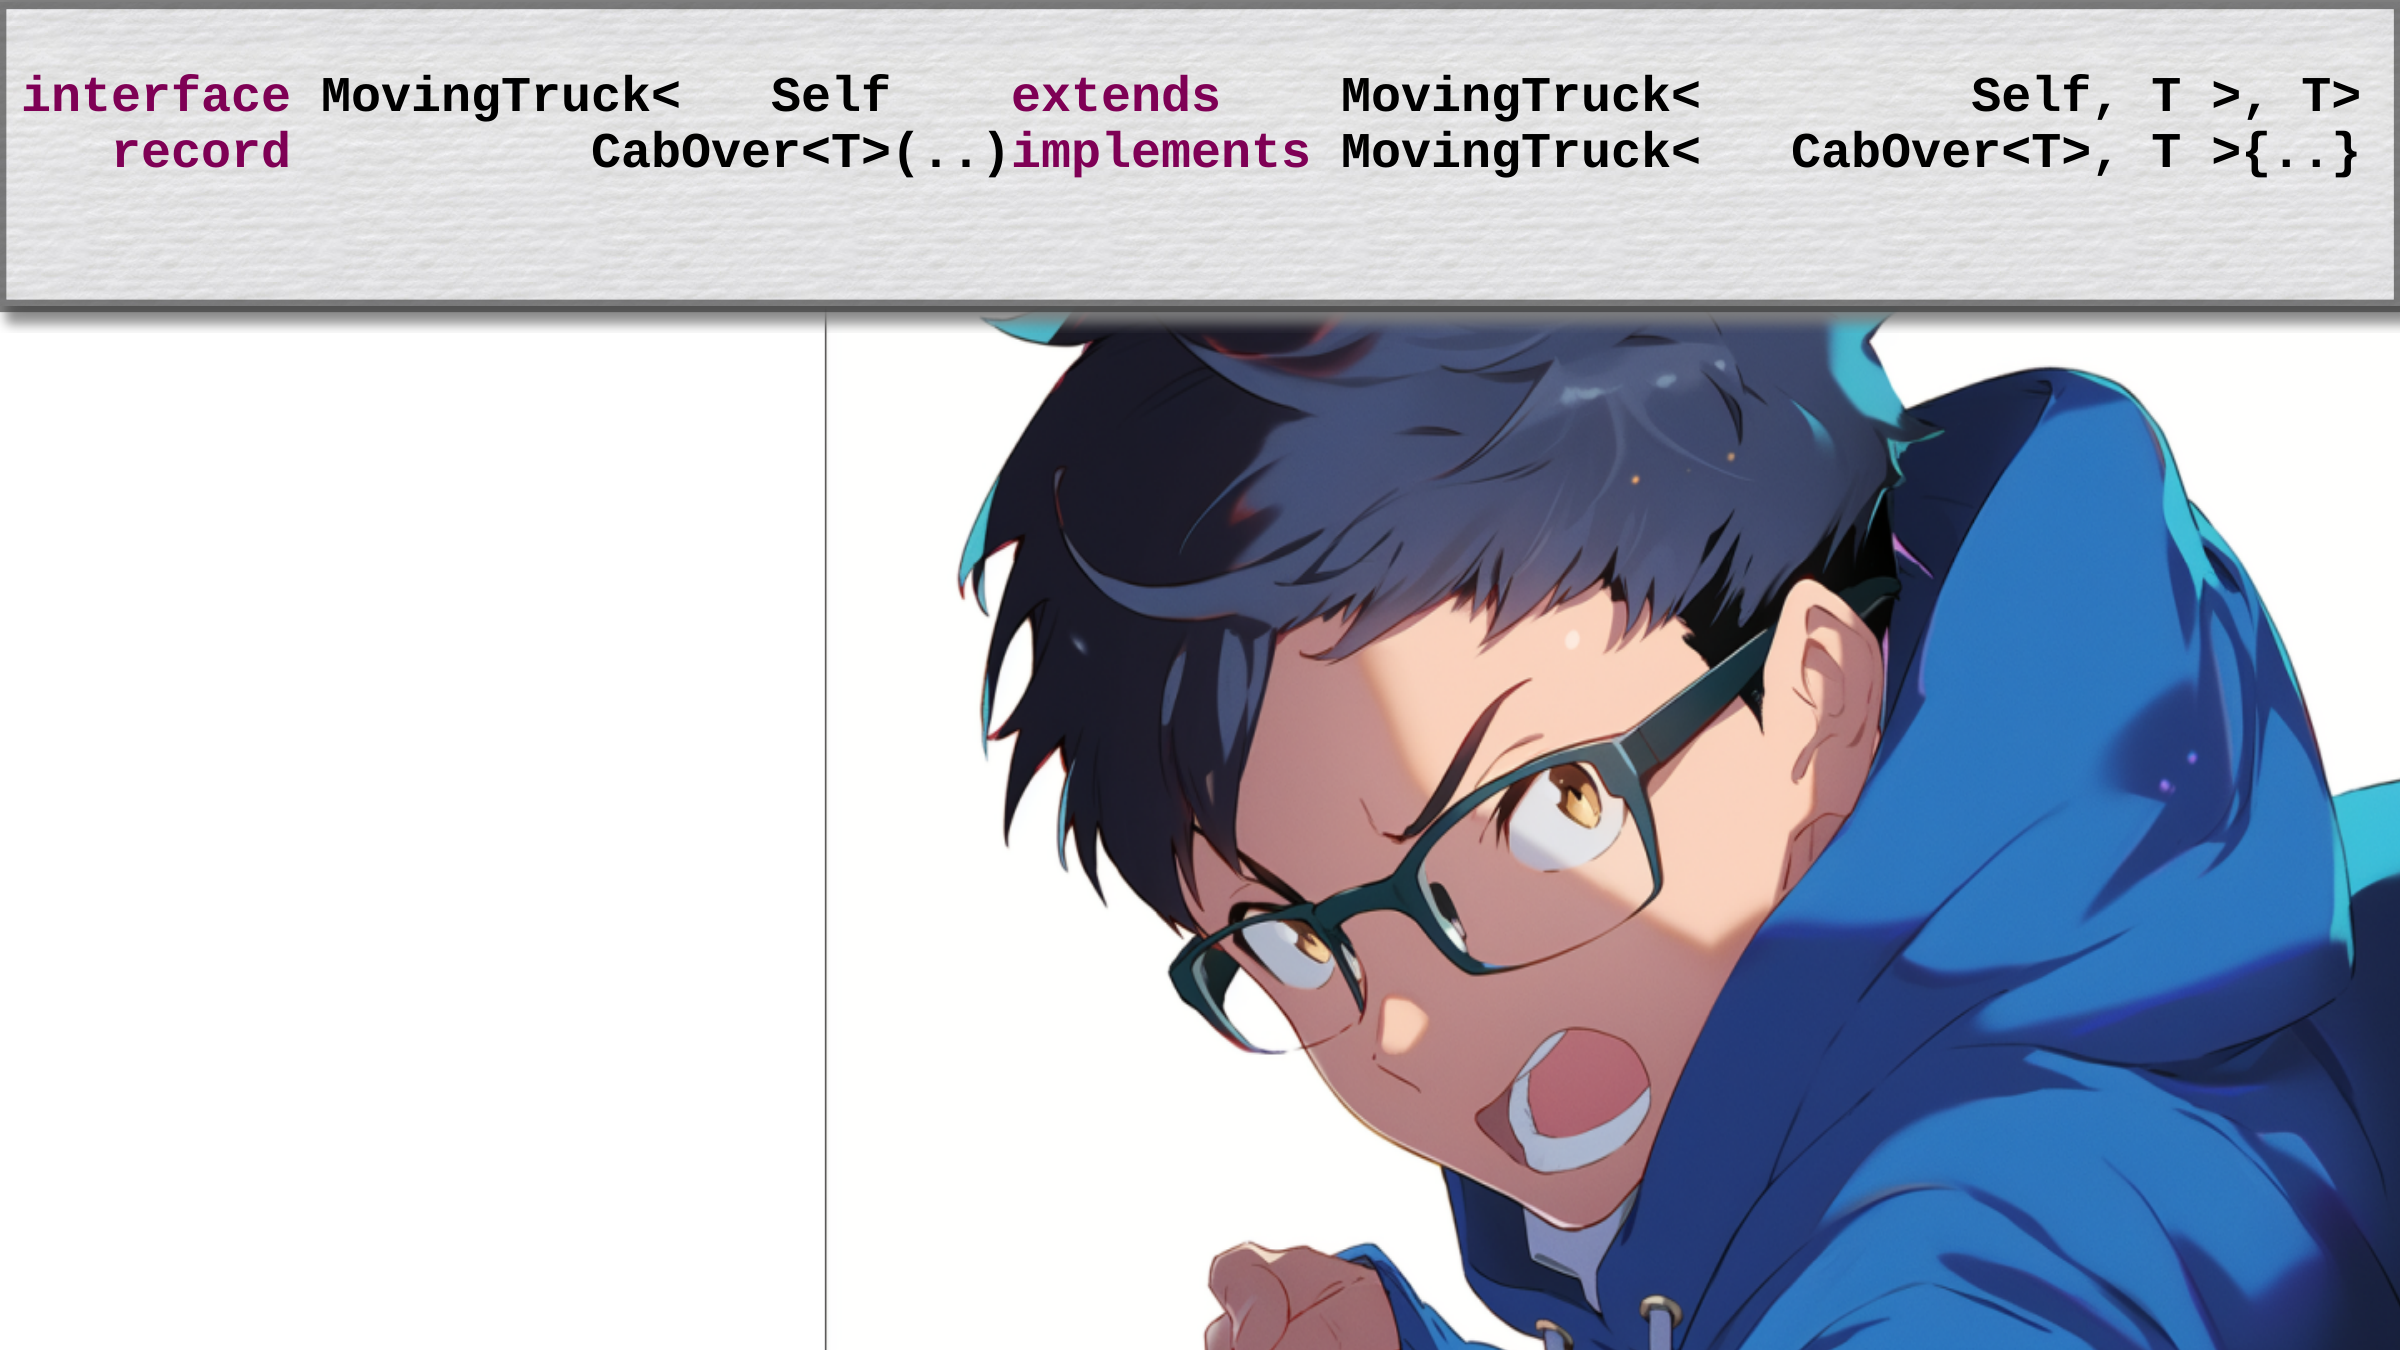

interface MovingTruck< Self extends MovingTruck< Self, T >, T>
 record CabOver<T>(..)implements MovingTruck< CabOver<T>, T >{..}